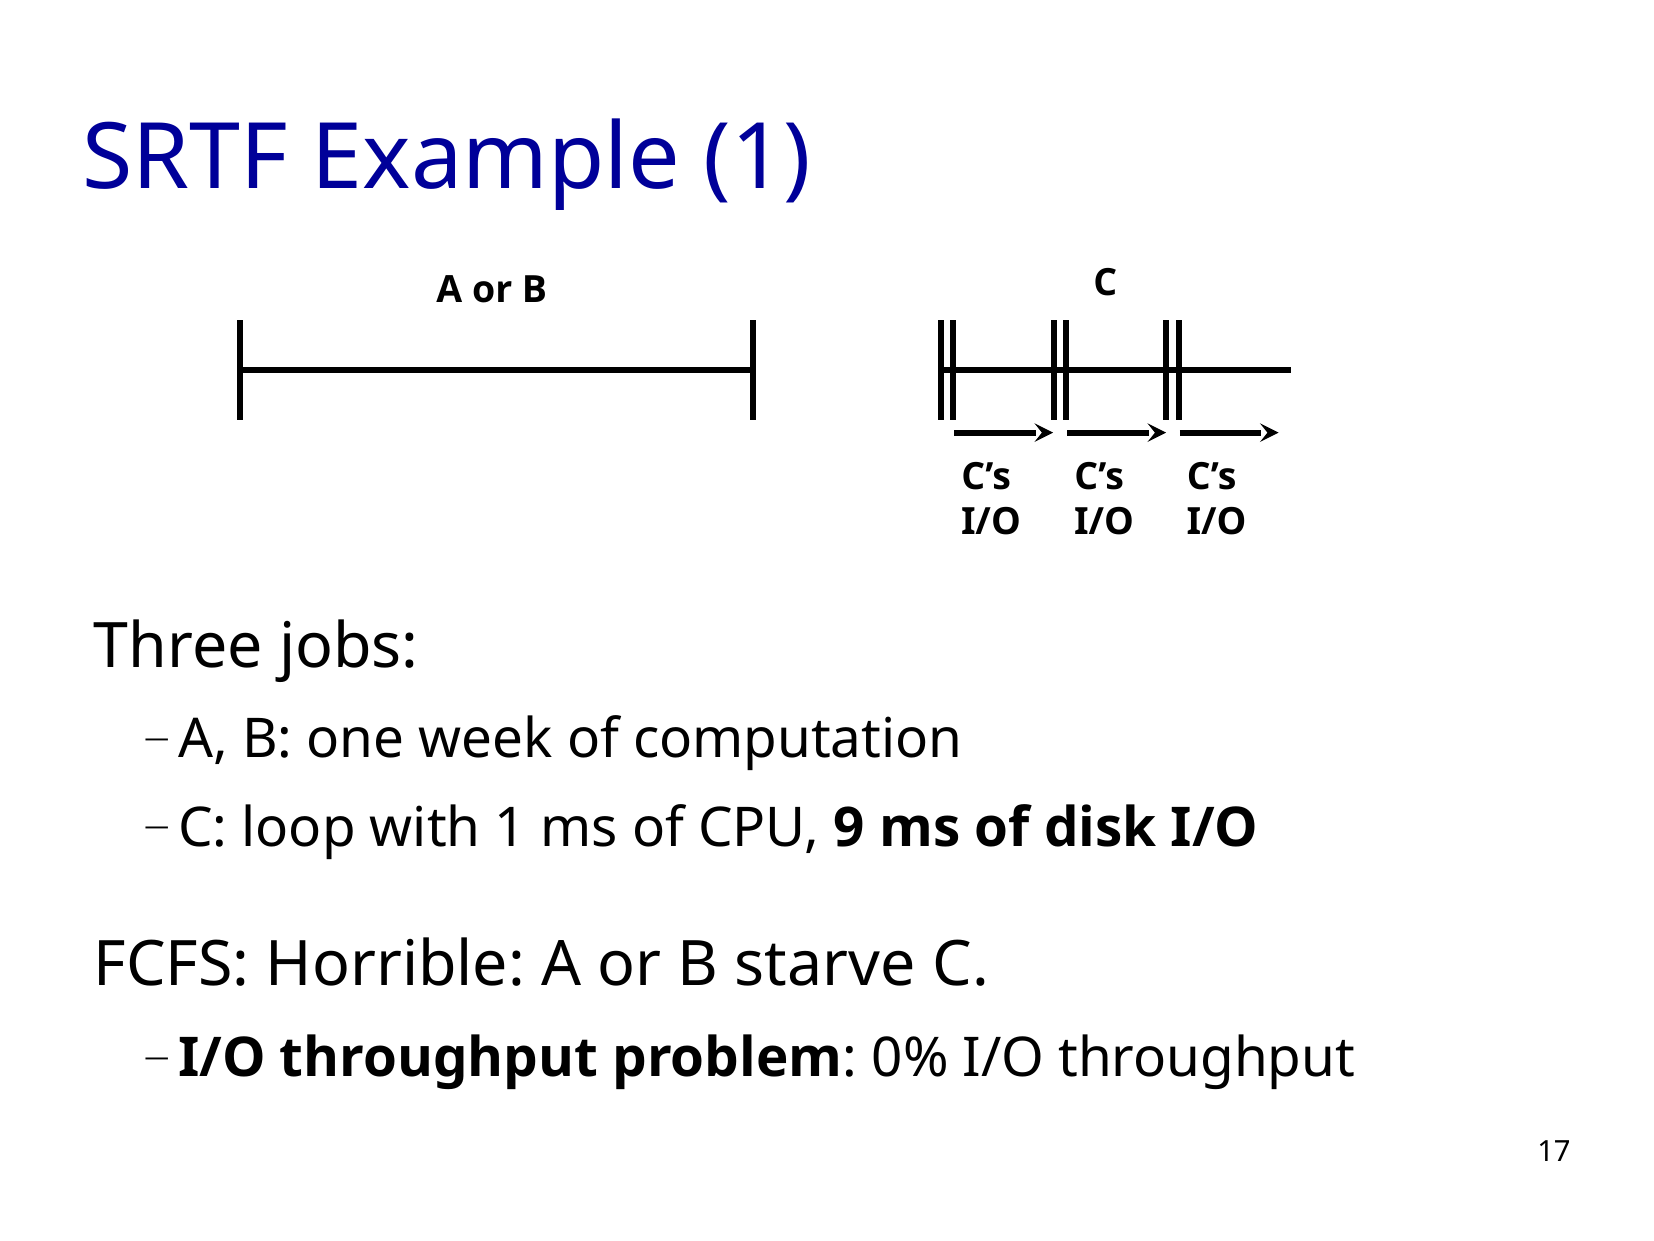

# SRTF Example (1)
C
C’s
I/O
C’s
I/O
C’s
I/O
A or B
Three jobs:
A, B: one week of computation
C: loop with 1 ms of CPU, 9 ms of disk I/O
FCFS: Horrible: A or B starve C.
I/O throughput problem: 0% I/O throughput
17